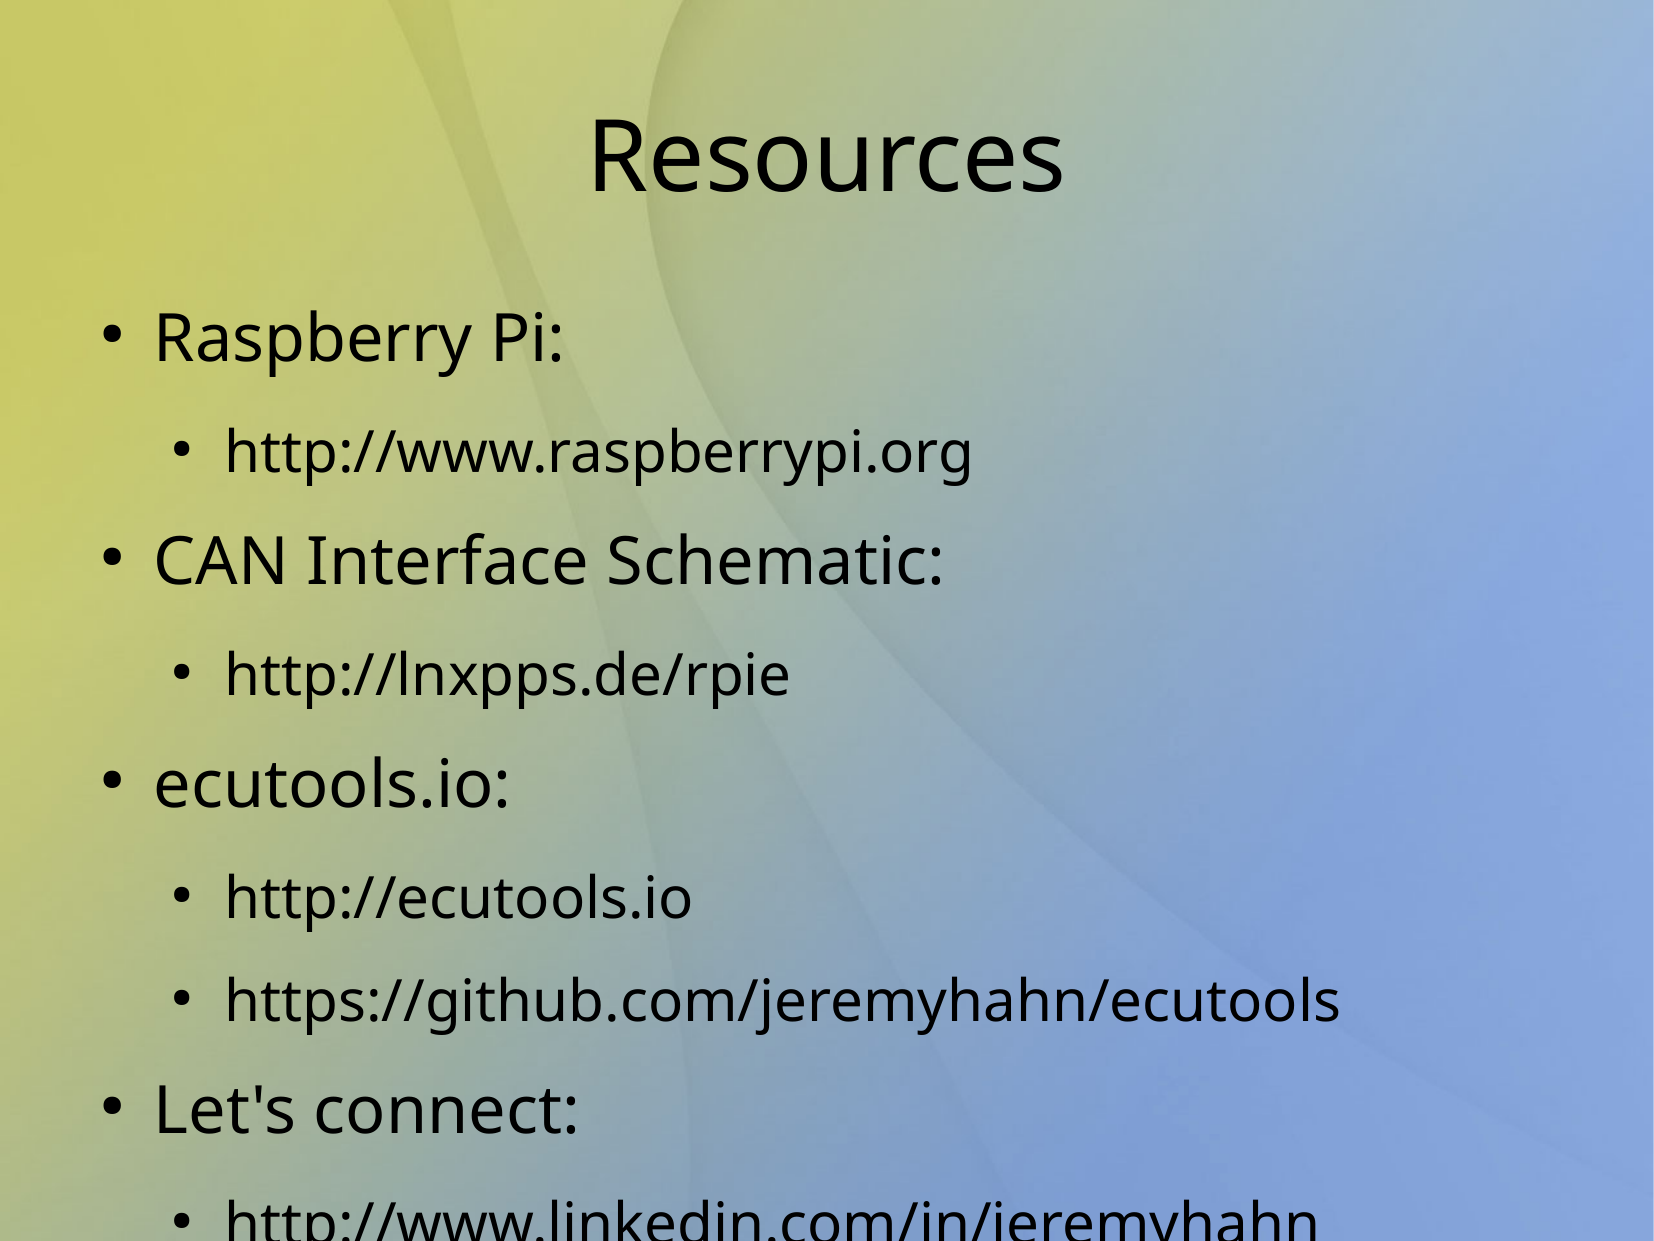

# Resources
Raspberry Pi:
http://www.raspberrypi.org
CAN Interface Schematic:
http://lnxpps.de/rpie
ecutools.io:
http://ecutools.io
https://github.com/jeremyhahn/ecutools
Let's connect:
http://www.linkedin.com/in/jeremyhahn